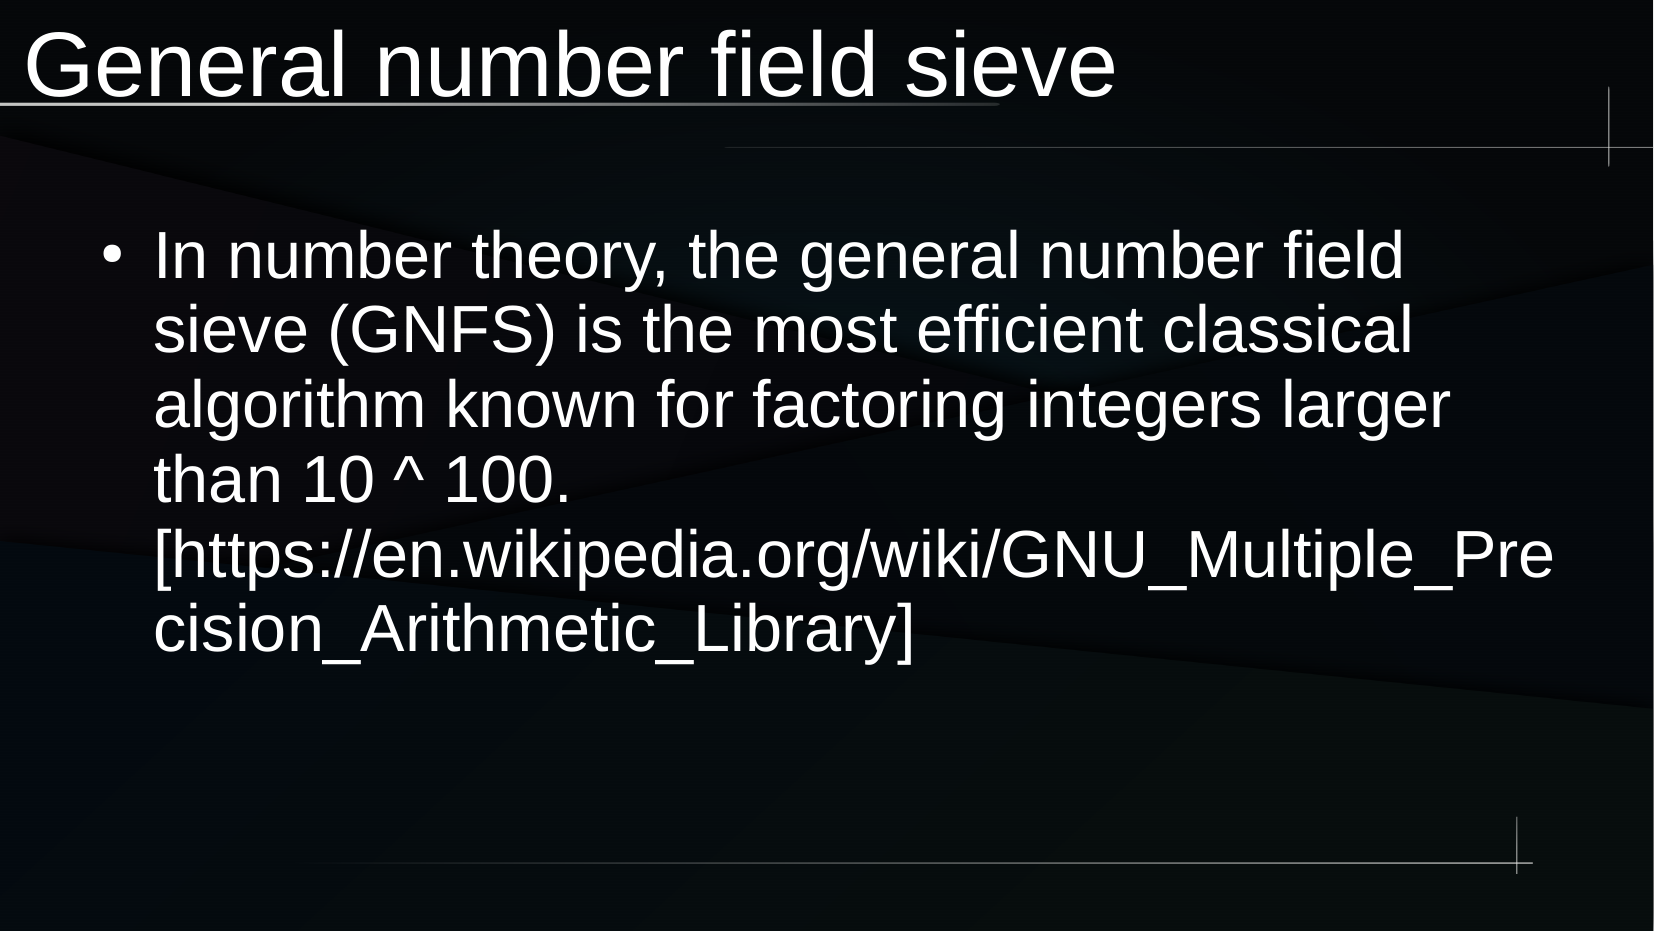

# General number field sieve
In number theory, the general number field sieve (GNFS) is the most efficient classical algorithm known for factoring integers larger than 10 ^ 100. [https://en.wikipedia.org/wiki/GNU_Multiple_Precision_Arithmetic_Library]